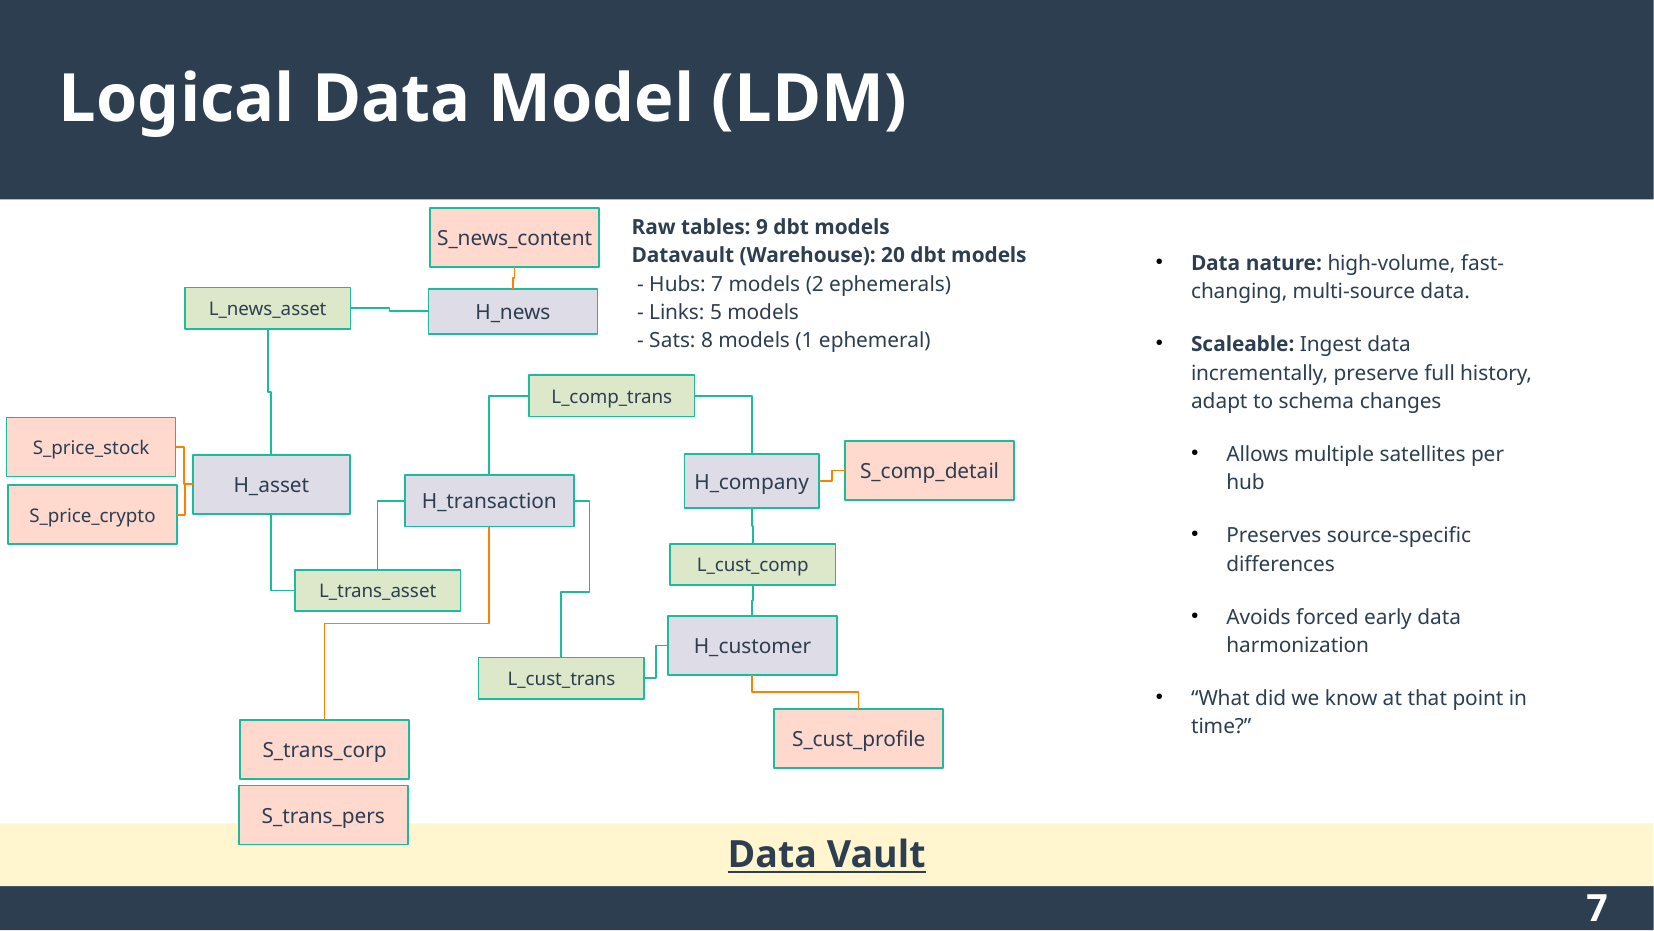

# Logical Data Model (LDM)
Raw tables: 9 dbt models
Datavault (Warehouse): 20 dbt models
 - Hubs: 7 models (2 ephemerals)
 - Links: 5 models
 - Sats: 8 models (1 ephemeral)
S_news_content
Data nature: high-volume, fast-changing, multi-source data.
Scaleable: Ingest data incrementally, preserve full history, adapt to schema changes
Allows multiple satellites per hub
Preserves source-specific differences
Avoids forced early data harmonization
“What did we know at that point in time?”
L_news_asset
H_news
L_comp_trans
S_price_stock
S_comp_detail
H_company
H_asset
H_transaction
S_price_crypto
L_cust_comp
L_trans_asset
H_customer
L_cust_trans
S_cust_profile
S_trans_corp
S_trans_pers
Data Vault
7